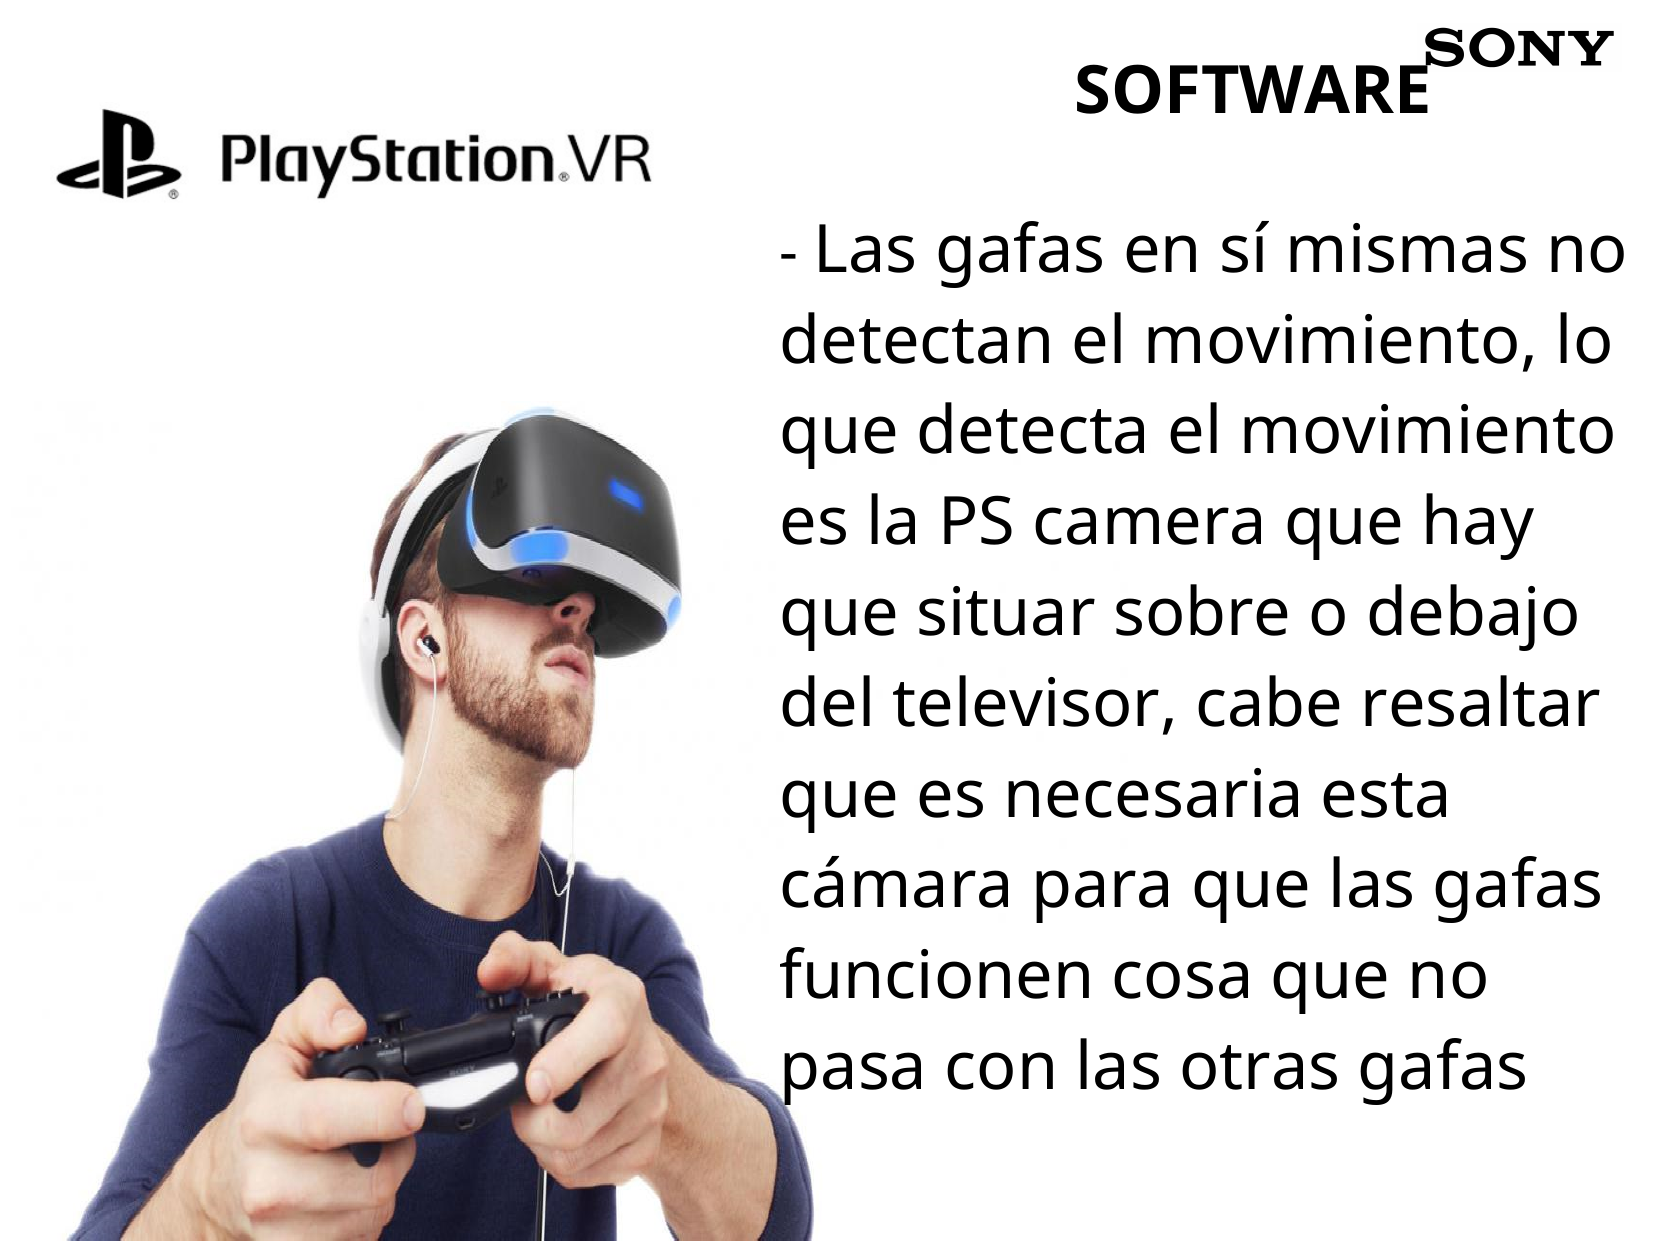

# SOFTWARE
- Las gafas en sí mismas no detectan el movimiento, lo que detecta el movimiento es la PS camera que hay que situar sobre o debajo del televisor, cabe resaltar que es necesaria esta cámara para que las gafas funcionen cosa que no pasa con las otras gafas